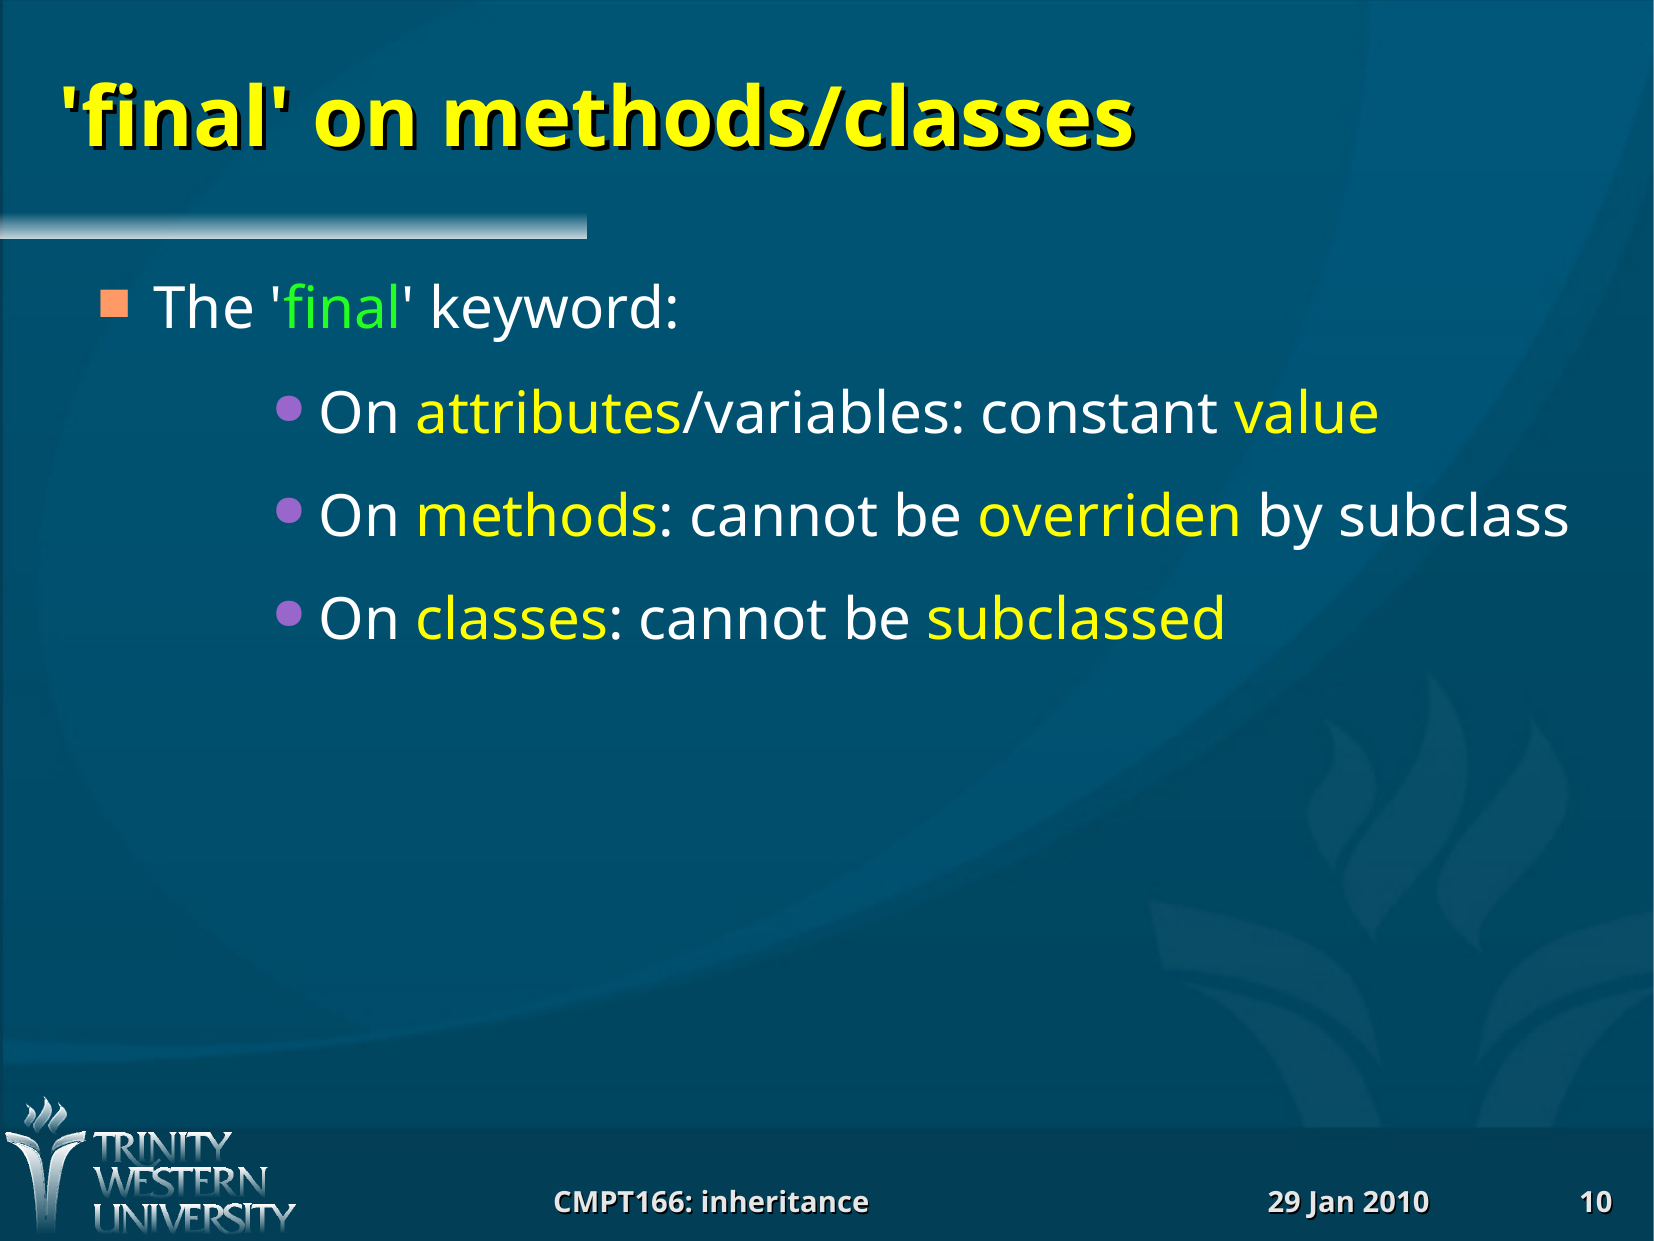

# 'final' on methods/classes
The 'final' keyword:
On attributes/variables: constant value
On methods: cannot be overriden by subclass
On classes: cannot be subclassed
CMPT166: inheritance
29 Jan 2010
10